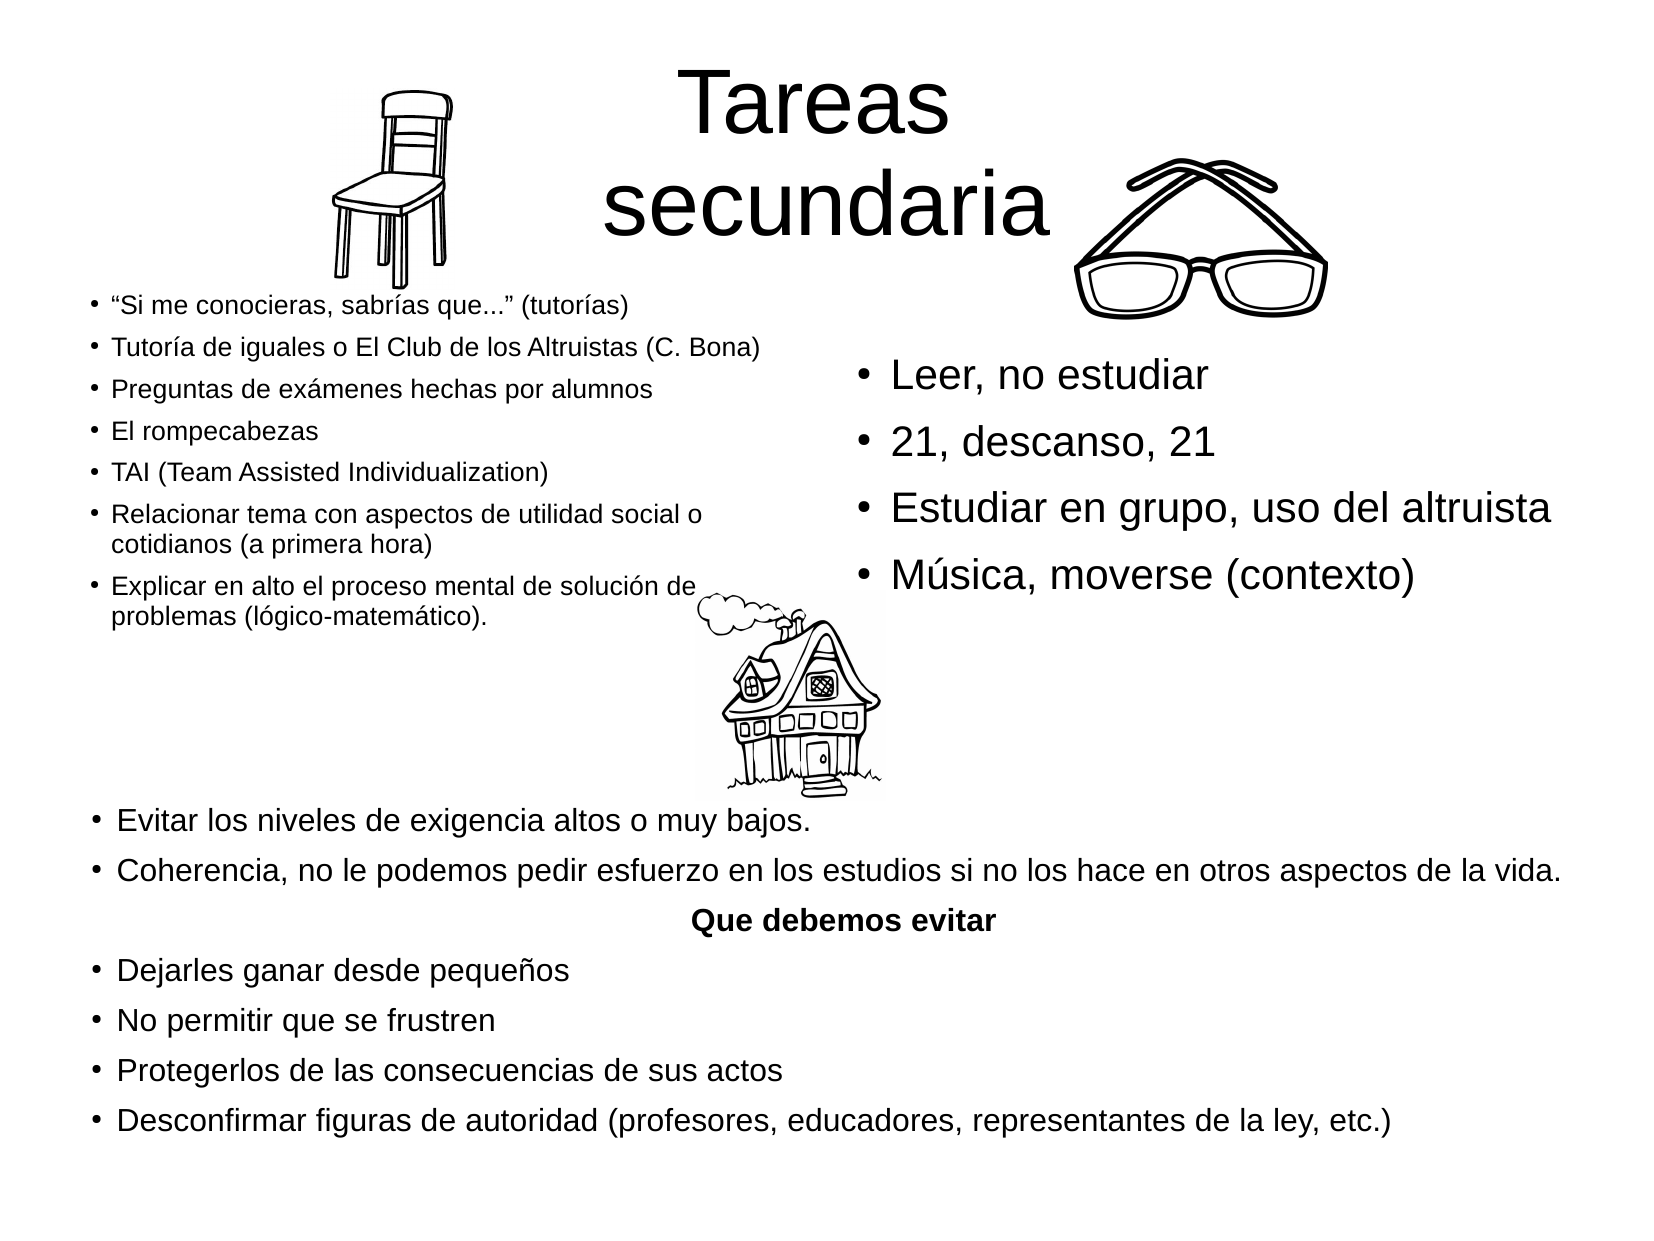

# Tareas secundaria
“Si me conocieras, sabrías que...” (tutorías)
Tutoría de iguales o El Club de los Altruistas (C. Bona)
Preguntas de exámenes hechas por alumnos
El rompecabezas
TAI (Team Assisted Individualization)
Relacionar tema con aspectos de utilidad social o cotidianos (a primera hora)
Explicar en alto el proceso mental de solución de problemas (lógico-matemático).
Leer, no estudiar
21, descanso, 21
Estudiar en grupo, uso del altruista
Música, moverse (contexto)
Evitar los niveles de exigencia altos o muy bajos.
Coherencia, no le podemos pedir esfuerzo en los estudios si no los hace en otros aspectos de la vida.
Que debemos evitar
Dejarles ganar desde pequeños
No permitir que se frustren
Protegerlos de las consecuencias de sus actos
Desconfirmar figuras de autoridad (profesores, educadores, representantes de la ley, etc.)